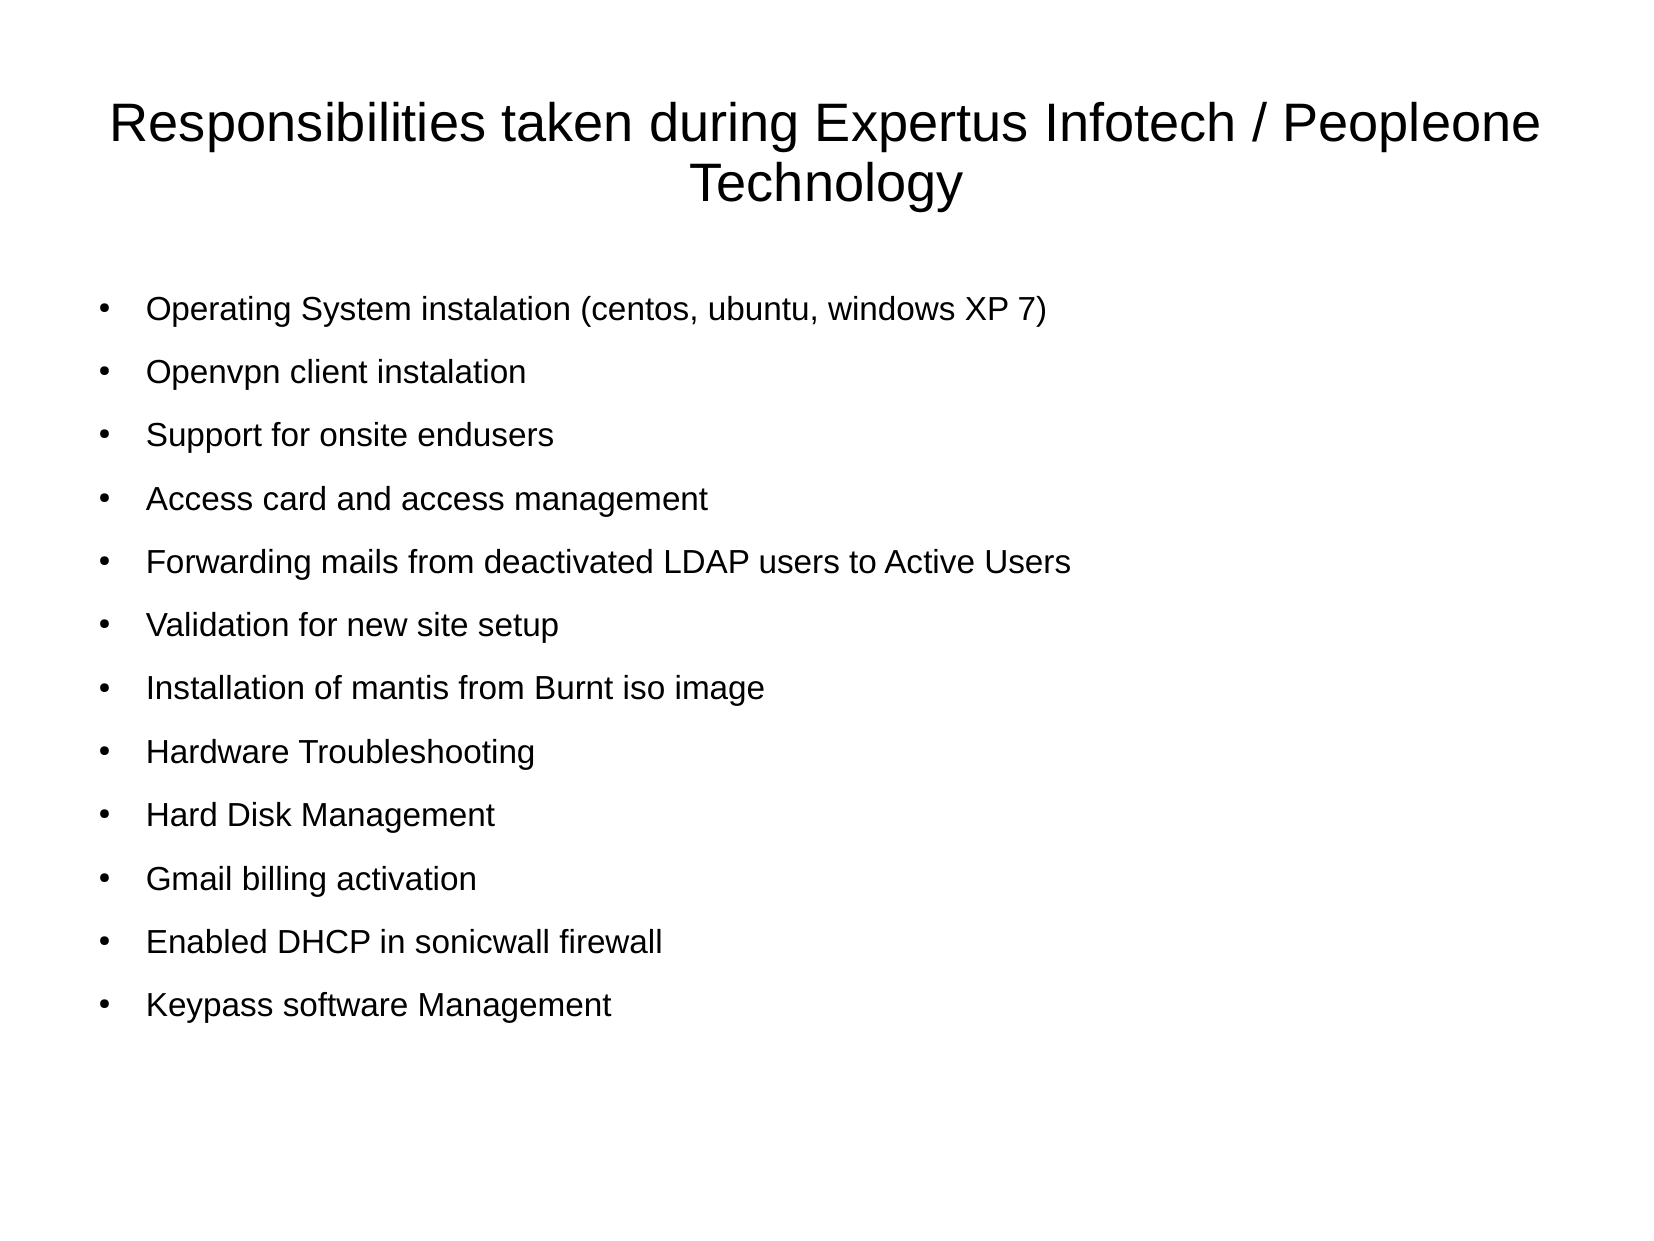

# Responsibilities taken during Expertus Infotech / Peopleone Technology
Operating System instalation (centos, ubuntu, windows XP 7)
Openvpn client instalation
Support for onsite endusers
Access card and access management
Forwarding mails from deactivated LDAP users to Active Users
Validation for new site setup
Installation of mantis from Burnt iso image
Hardware Troubleshooting
Hard Disk Management
Gmail billing activation
Enabled DHCP in sonicwall firewall
Keypass software Management